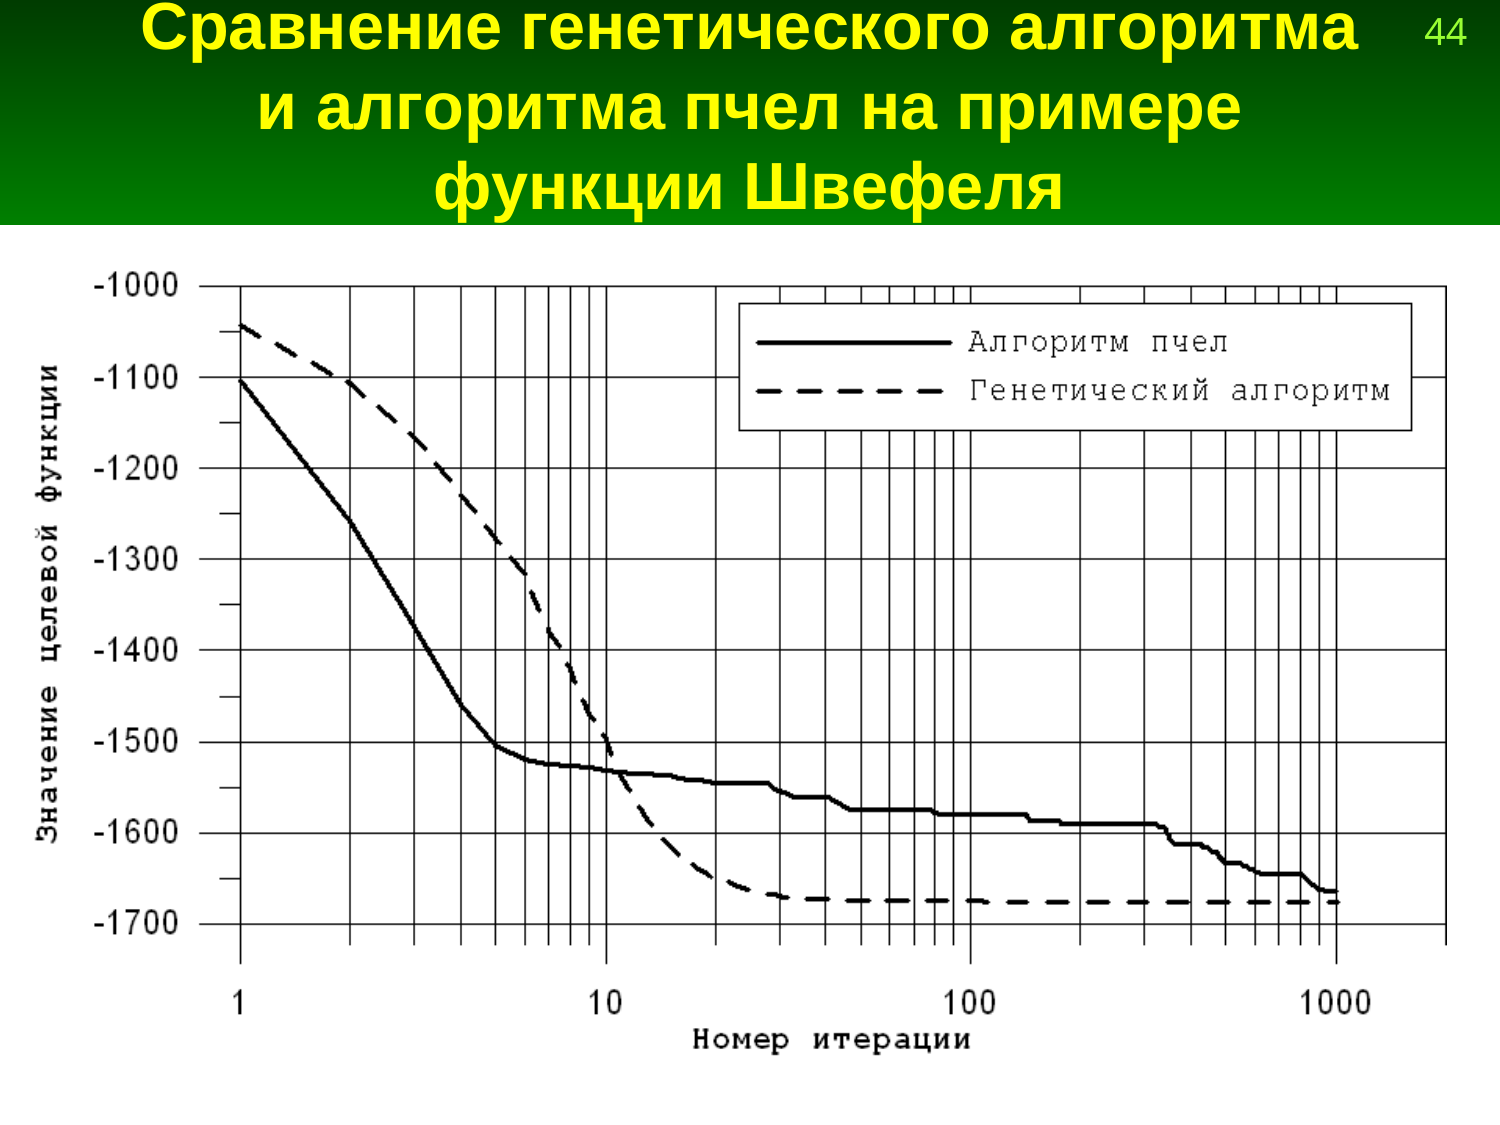

# Сравнение генетического алгоритма и алгоритма пчел на примере функции Швефеля